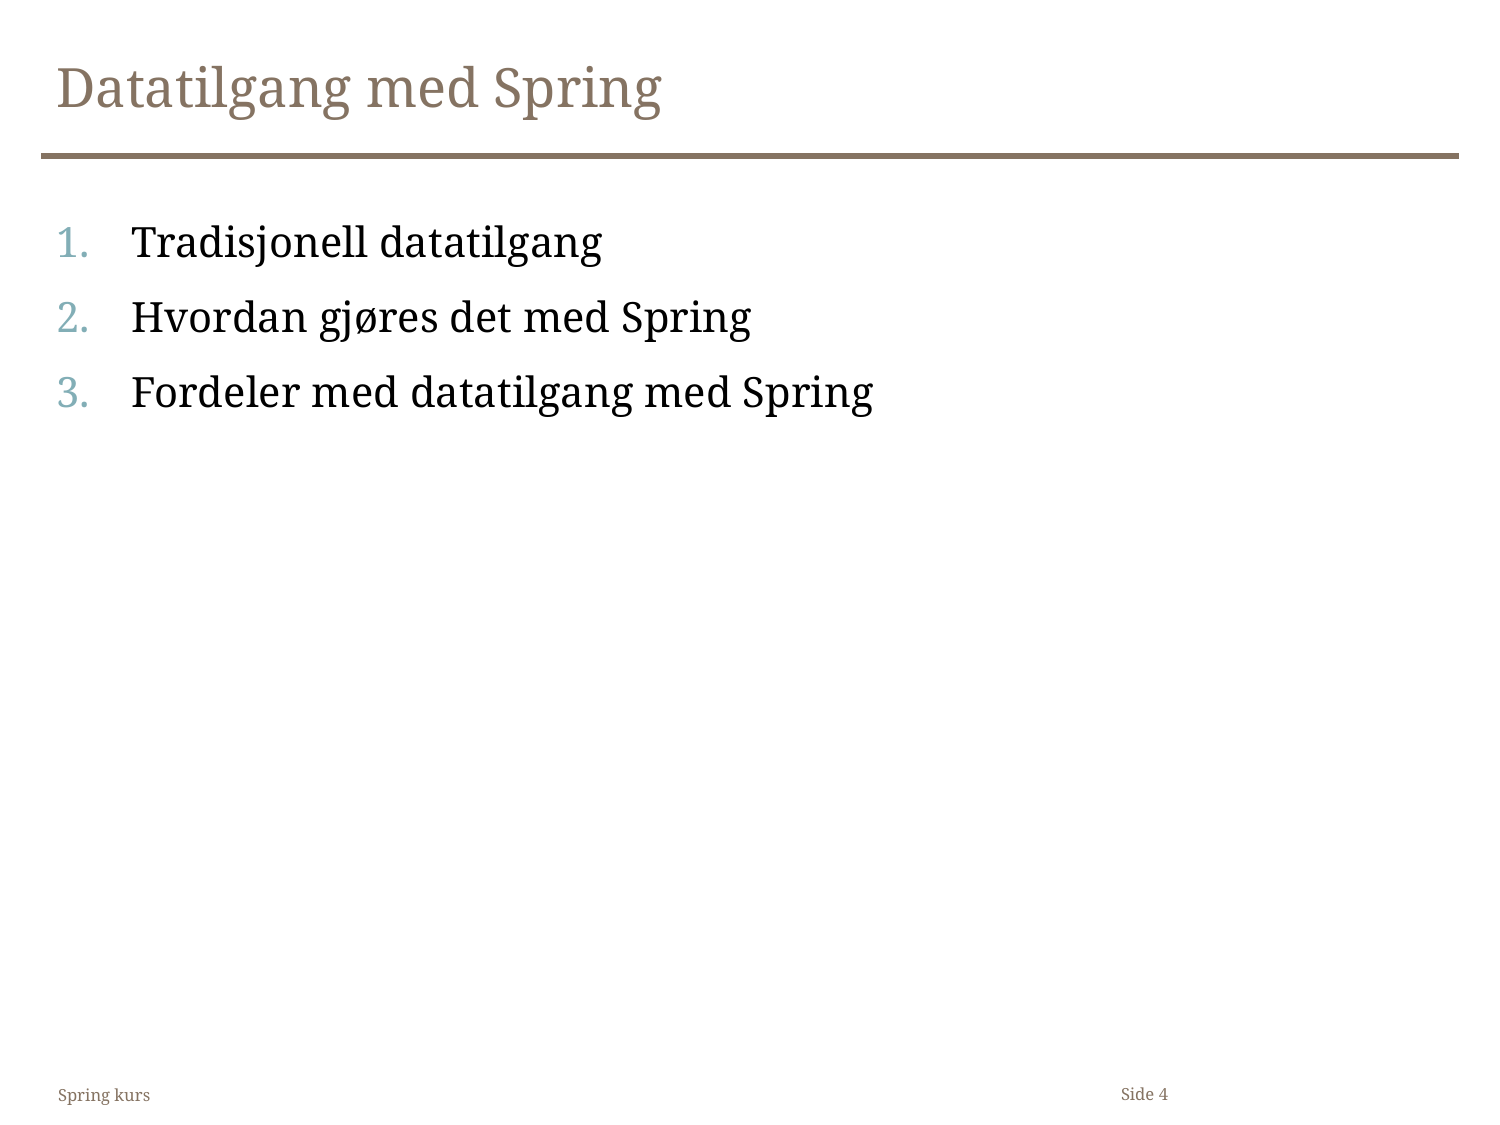

# Datatilgang med Spring
Tradisjonell datatilgang
Hvordan gjøres det med Spring
Fordeler med datatilgang med Spring
Spring kurs
Side